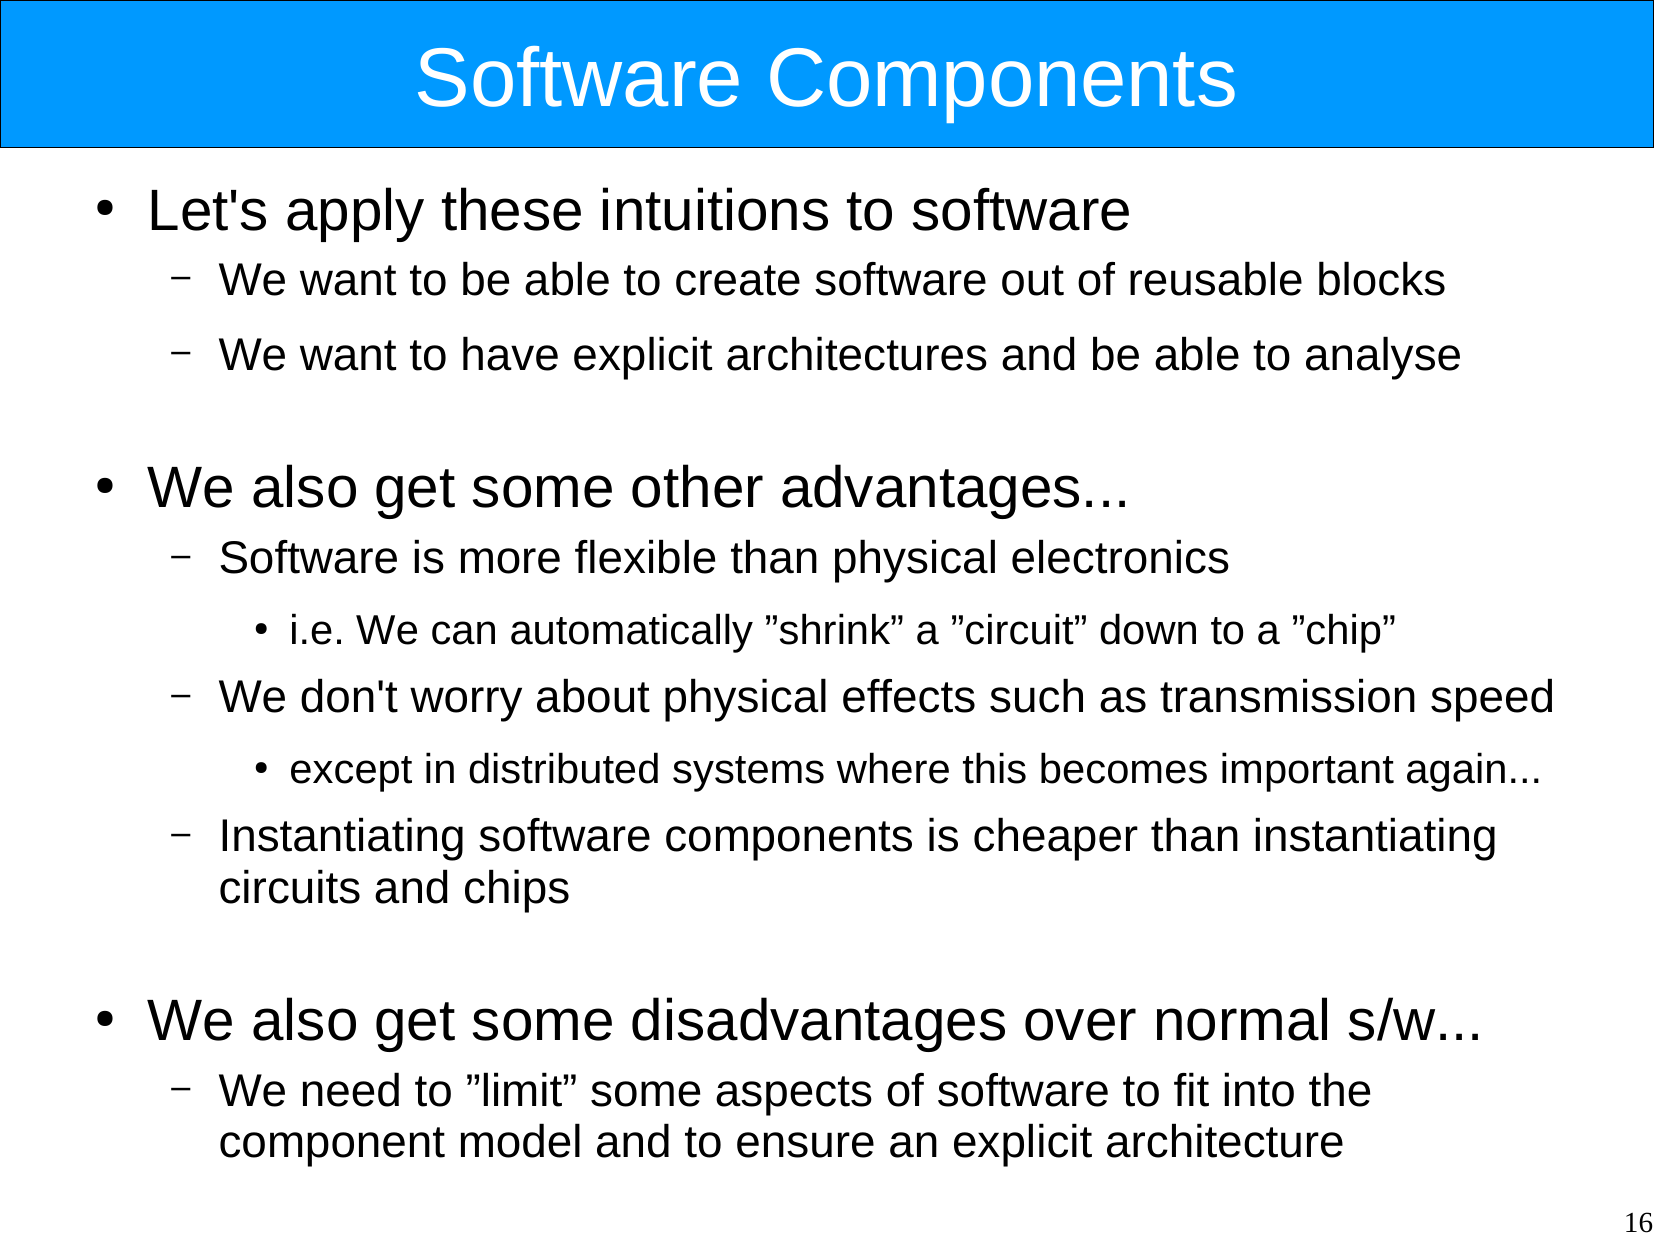

# Software Components
Let's apply these intuitions to software
We want to be able to create software out of reusable blocks
We want to have explicit architectures and be able to analyse
We also get some other advantages...
Software is more flexible than physical electronics
i.e. We can automatically ”shrink” a ”circuit” down to a ”chip”
We don't worry about physical effects such as transmission speed
except in distributed systems where this becomes important again...
Instantiating software components is cheaper than instantiating circuits and chips
We also get some disadvantages over normal s/w...
We need to ”limit” some aspects of software to fit into the component model and to ensure an explicit architecture
16